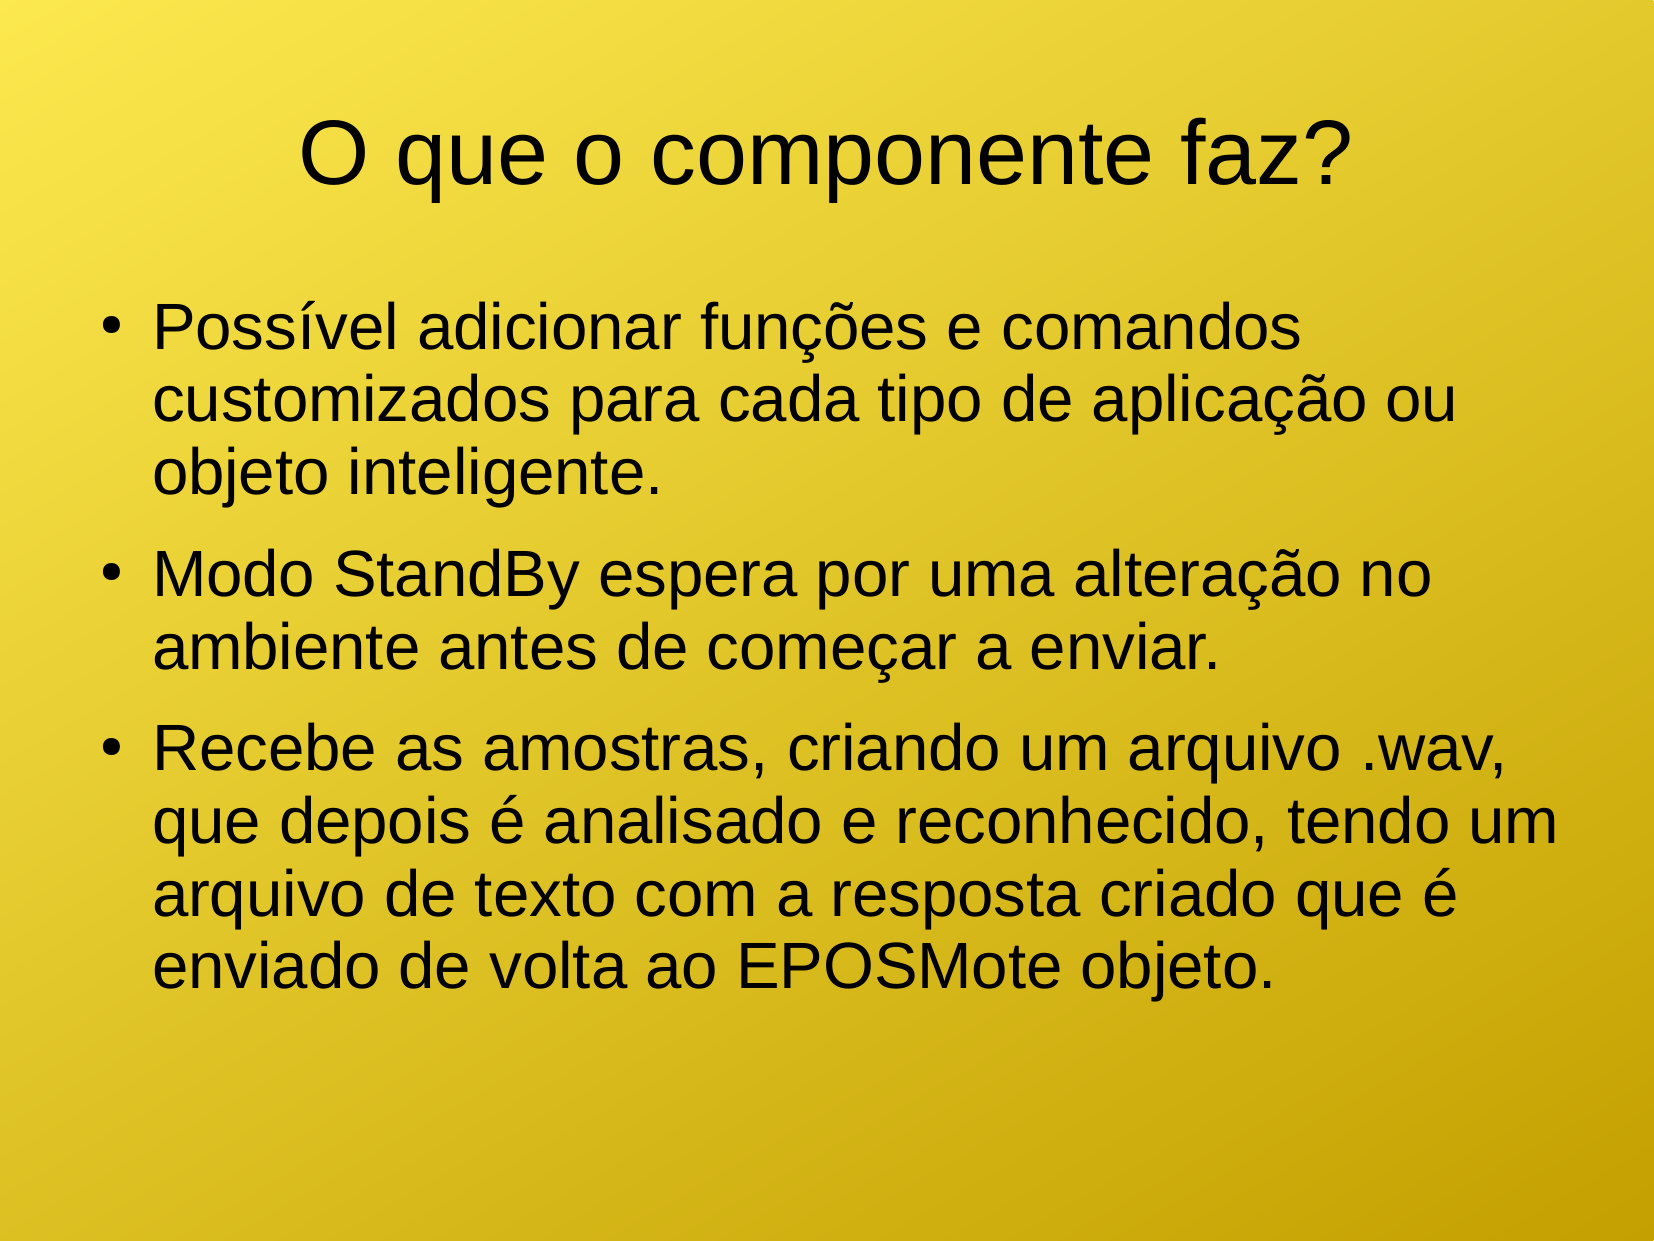

# O que o componente faz?
Possível adicionar funções e comandos customizados para cada tipo de aplicação ou objeto inteligente.
Modo StandBy espera por uma alteração no ambiente antes de começar a enviar.
Recebe as amostras, criando um arquivo .wav, que depois é analisado e reconhecido, tendo um arquivo de texto com a resposta criado que é enviado de volta ao EPOSMote objeto.